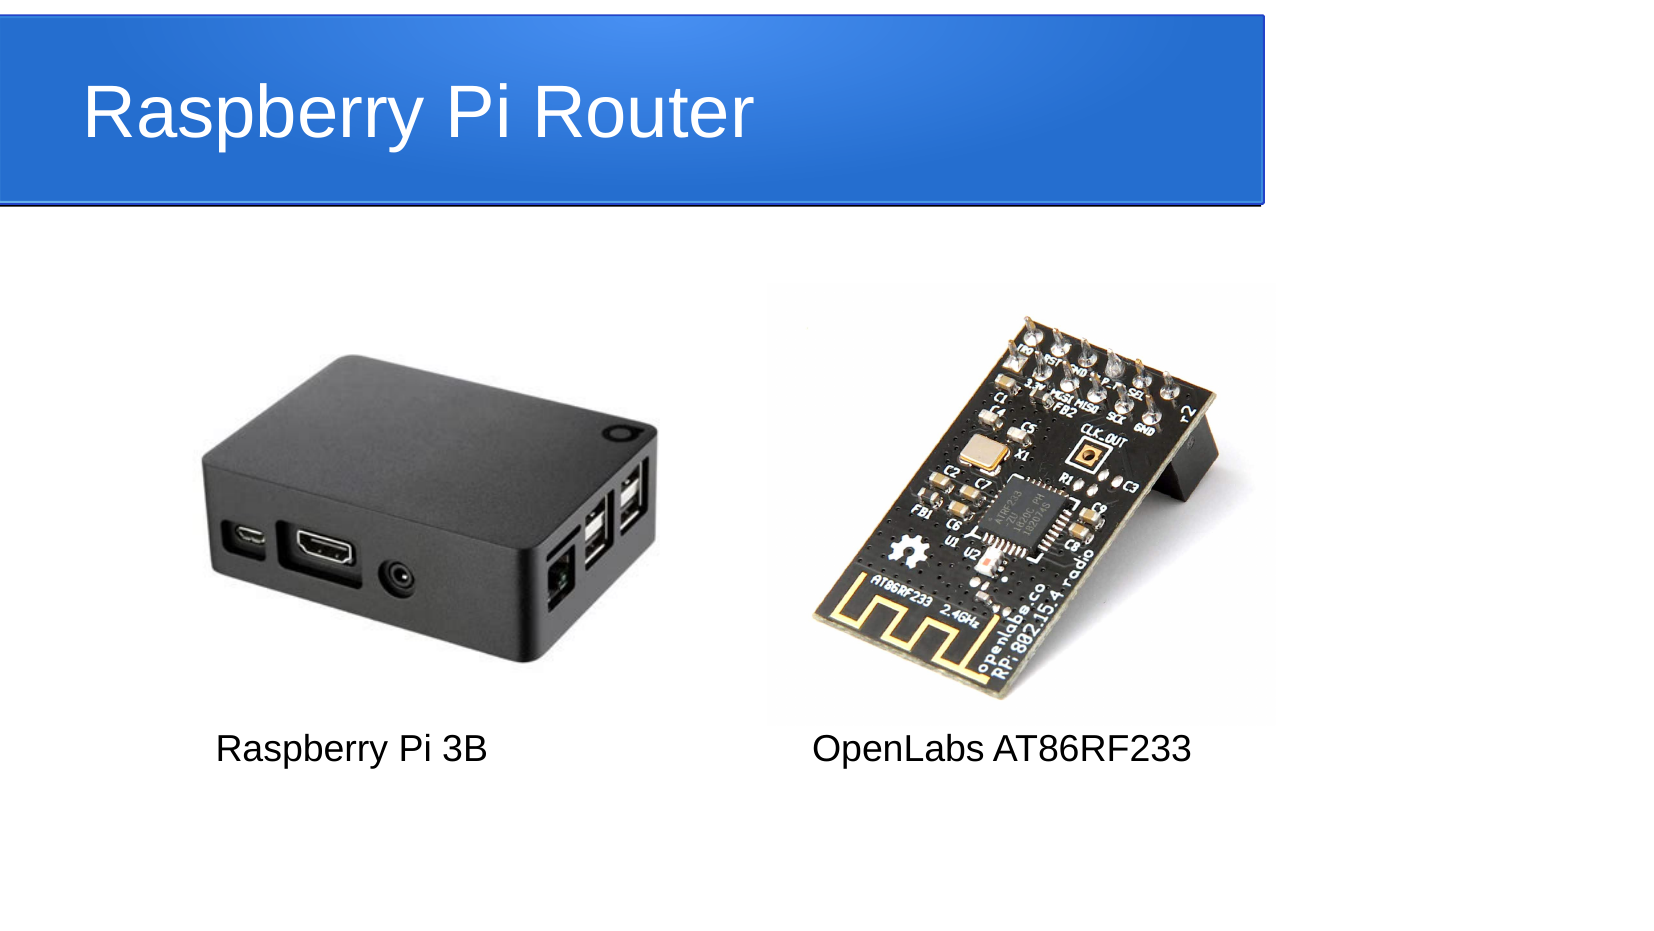

# Raspberry Pi Router
Raspberry Pi 3B
OpenLabs AT86RF233